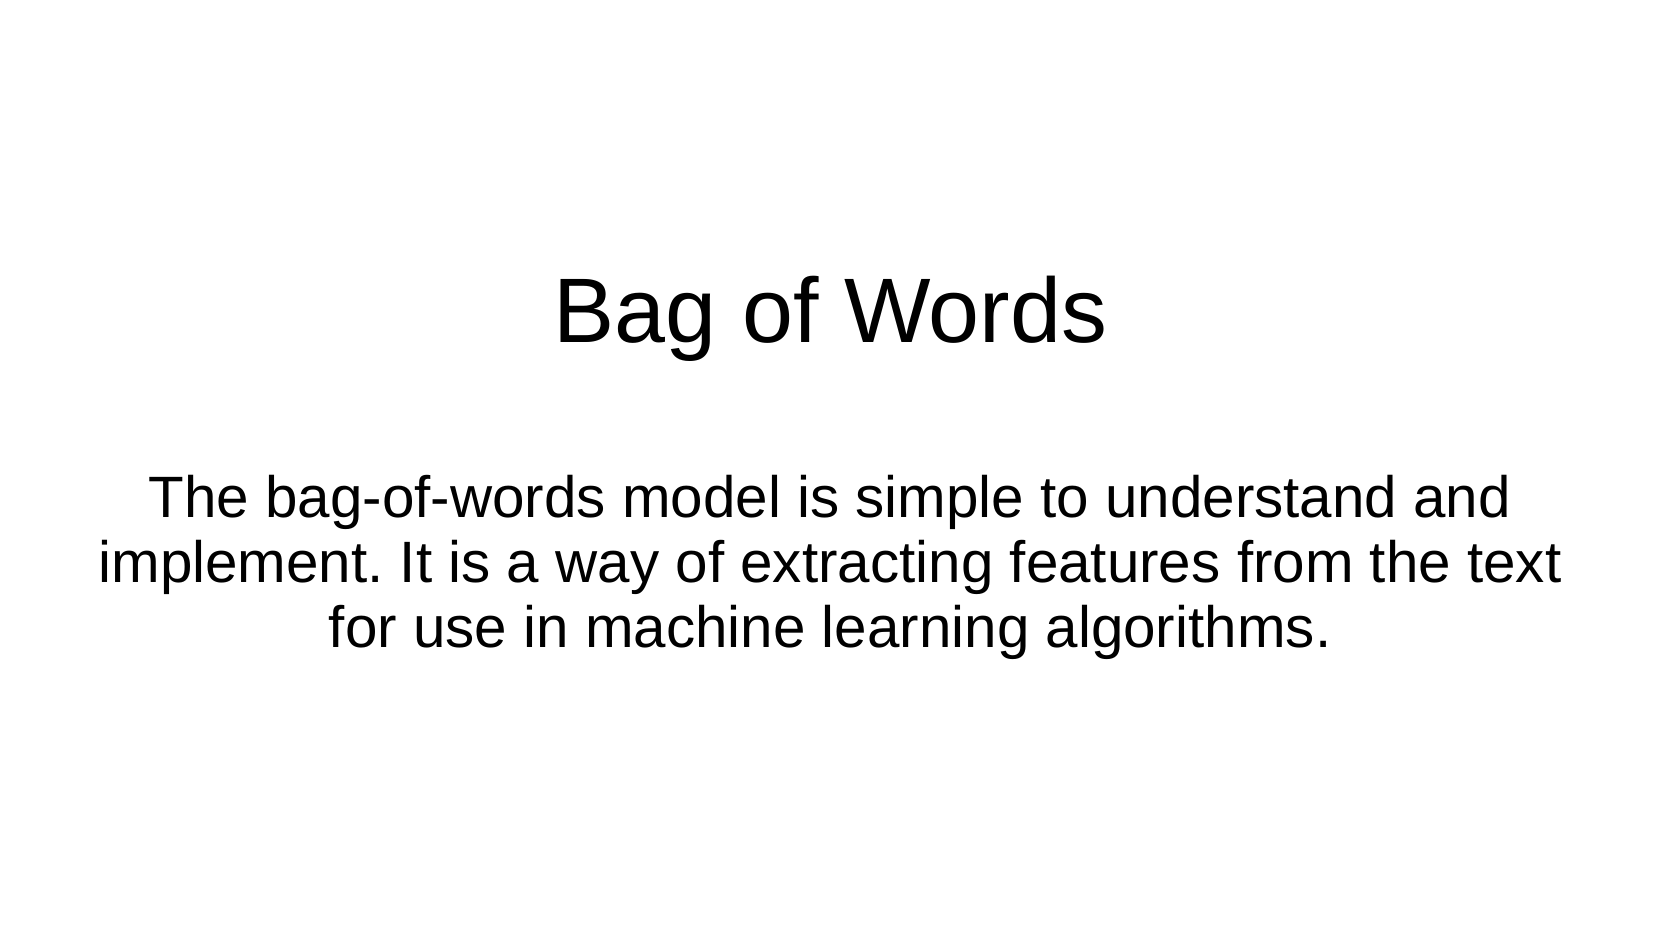

# Bag of Words The bag-of-words model is simple to understand and implement. It is a way of extracting features from the text for use in machine learning algorithms.